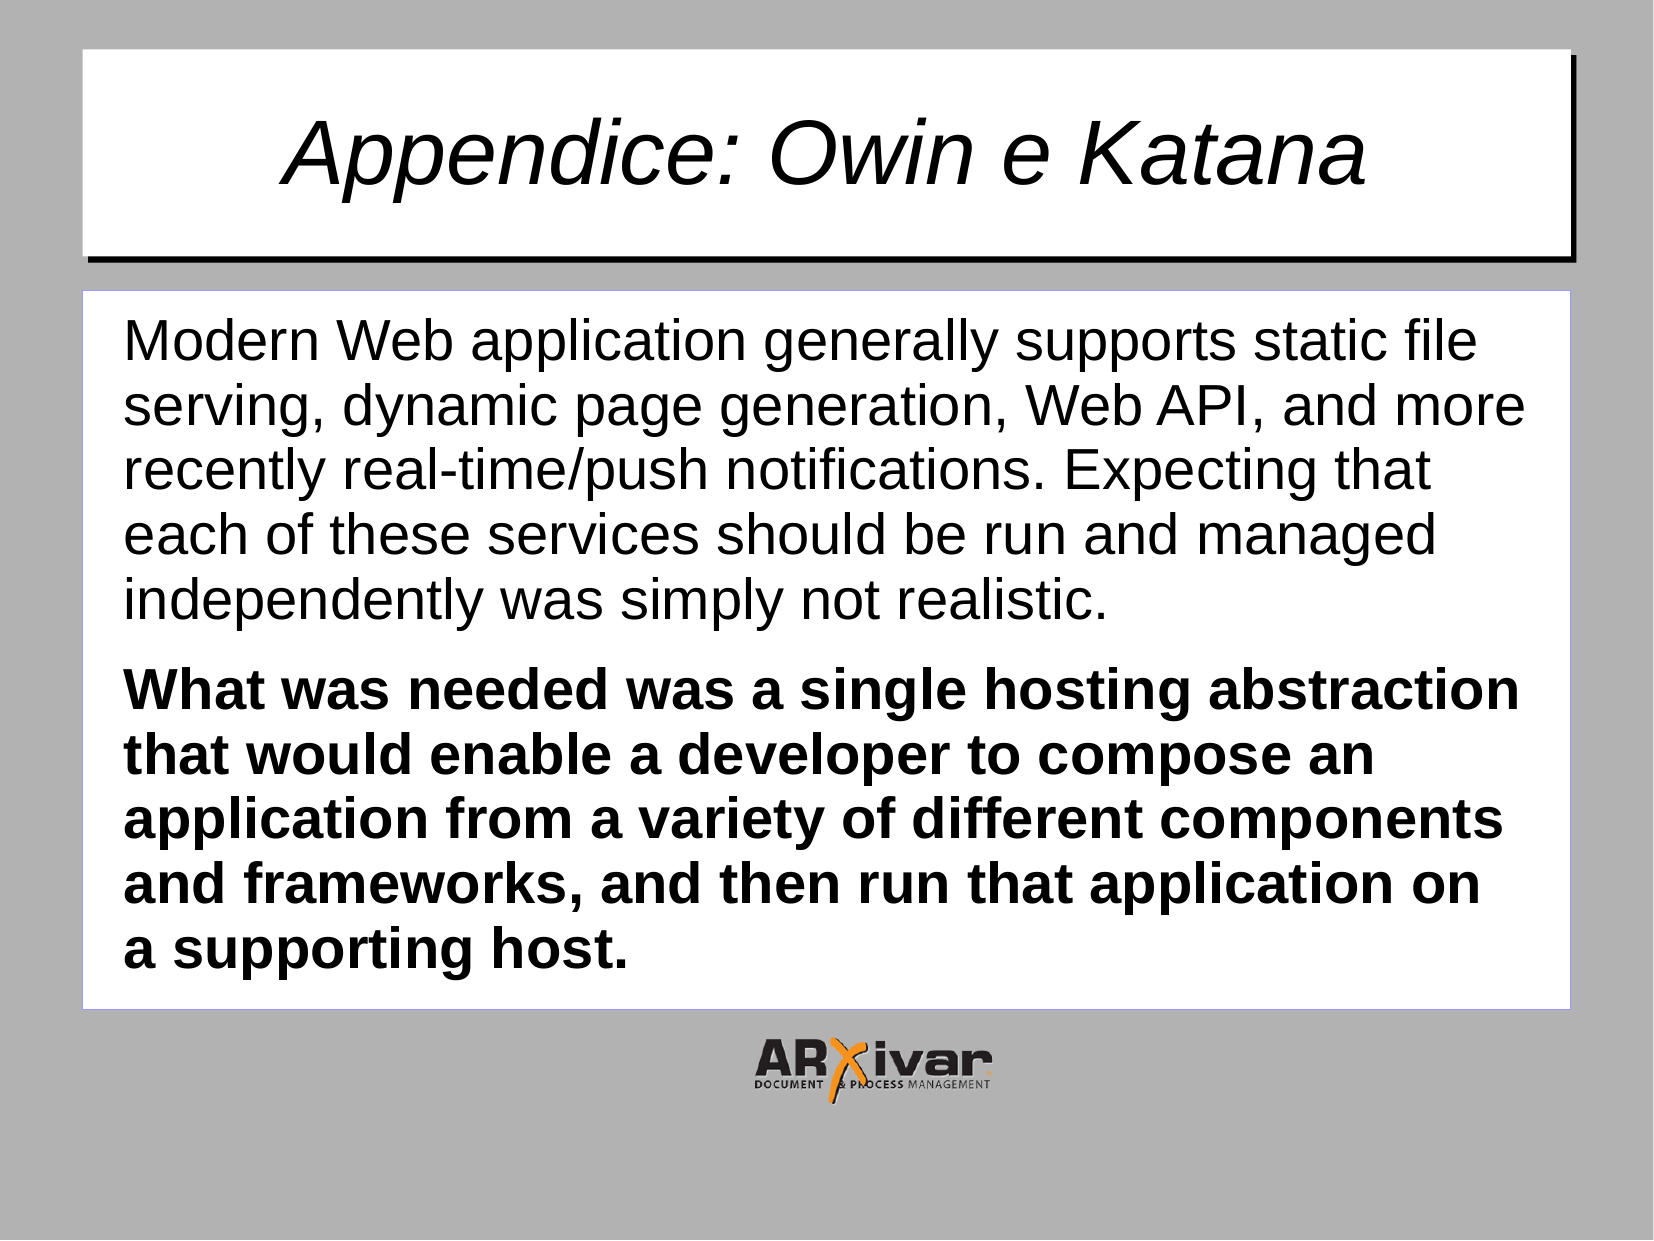

# Appendice: Owin e Katana
Modern Web application generally supports static file serving, dynamic page generation, Web API, and more recently real-time/push notifications. Expecting that each of these services should be run and managed independently was simply not realistic.
What was needed was a single hosting abstraction that would enable a developer to compose an application from a variety of different components and frameworks, and then run that application on a supporting host.